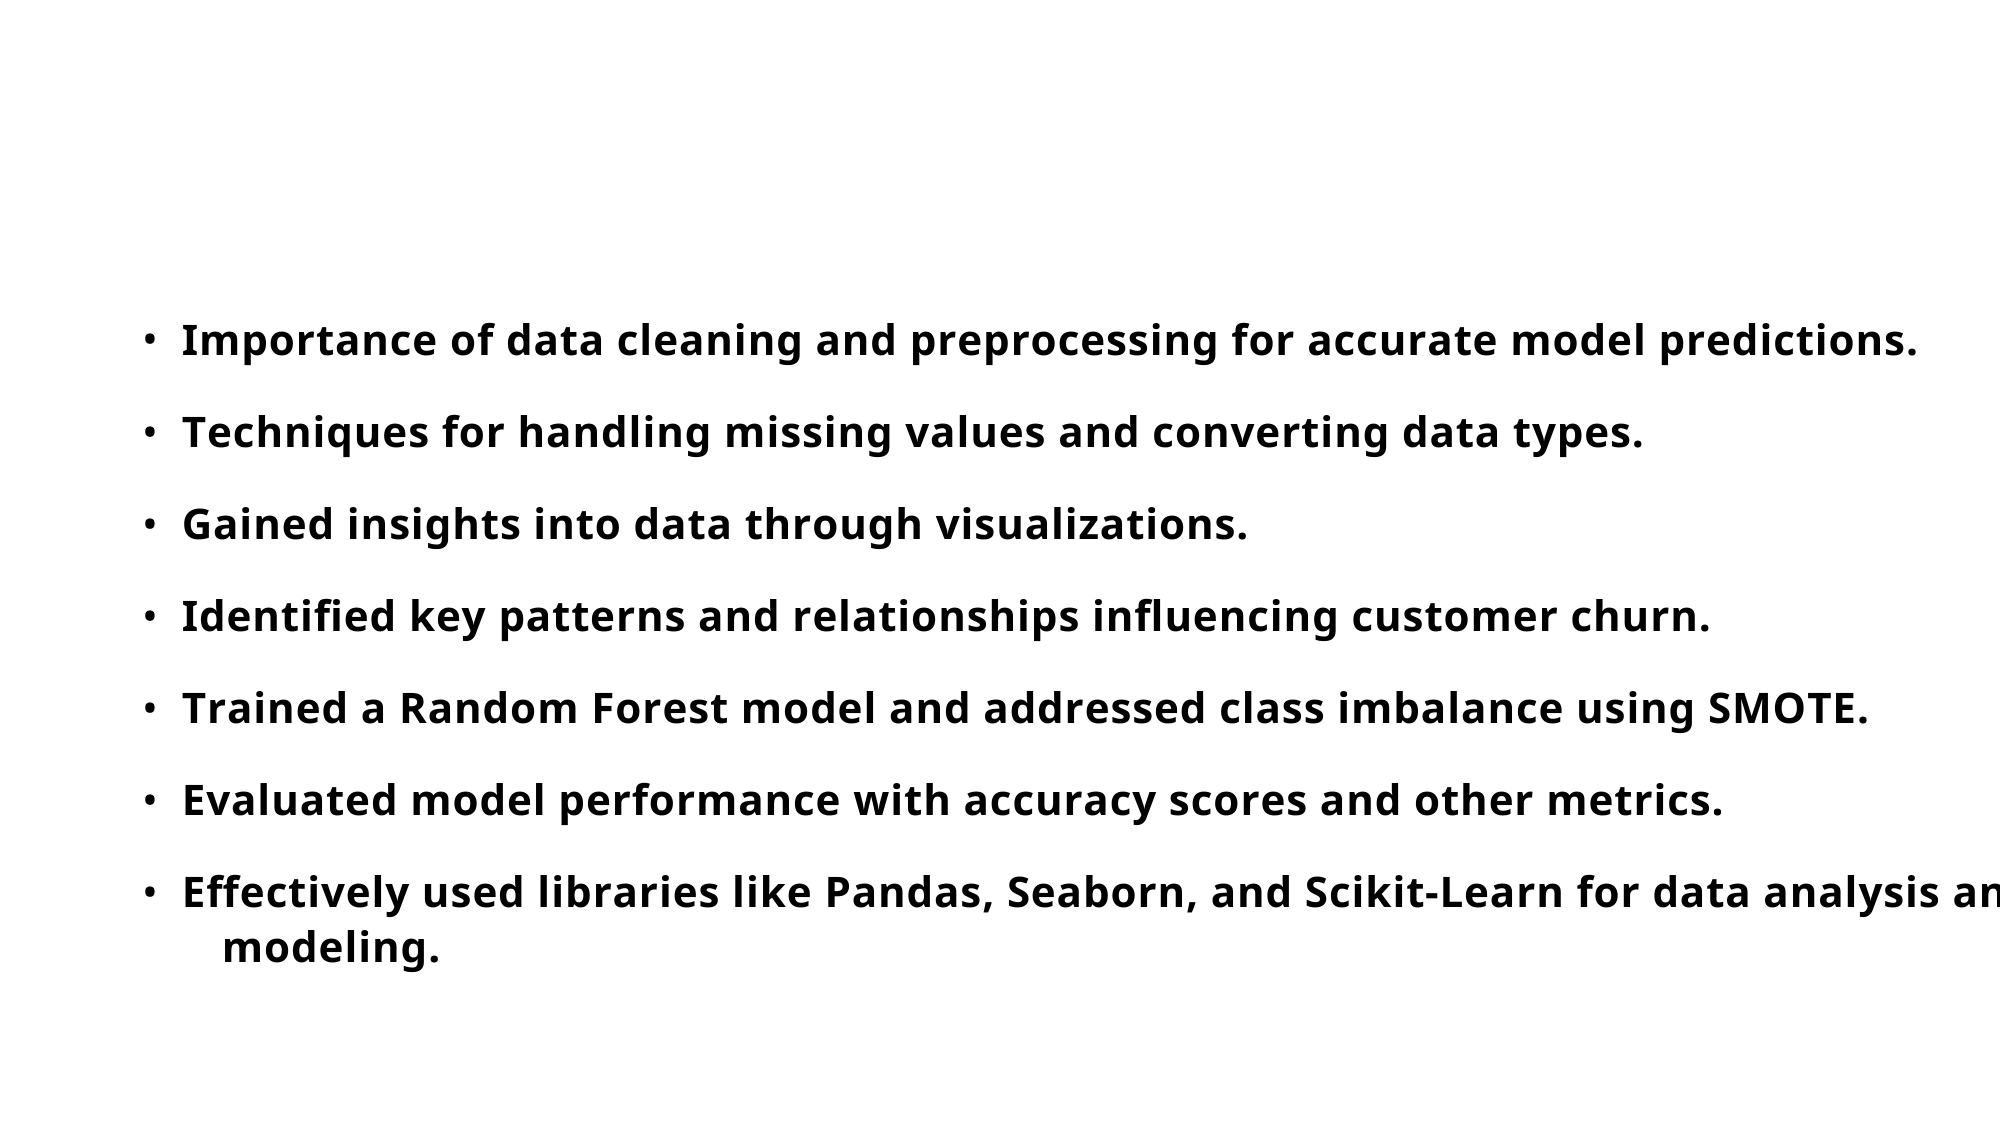

Reflections and Learnings
Importance of data cleaning and preprocessing for accurate model predictions.
Techniques for handling missing values and converting data types.
Gained insights into data through visualizations.
Identified key patterns and relationships influencing customer churn.
Trained a Random Forest model and addressed class imbalance using SMOTE.
Evaluated model performance with accuracy scores and other metrics.
Effectively used libraries like Pandas, Seaborn, and Scikit-Learn for data analysis and modeling.